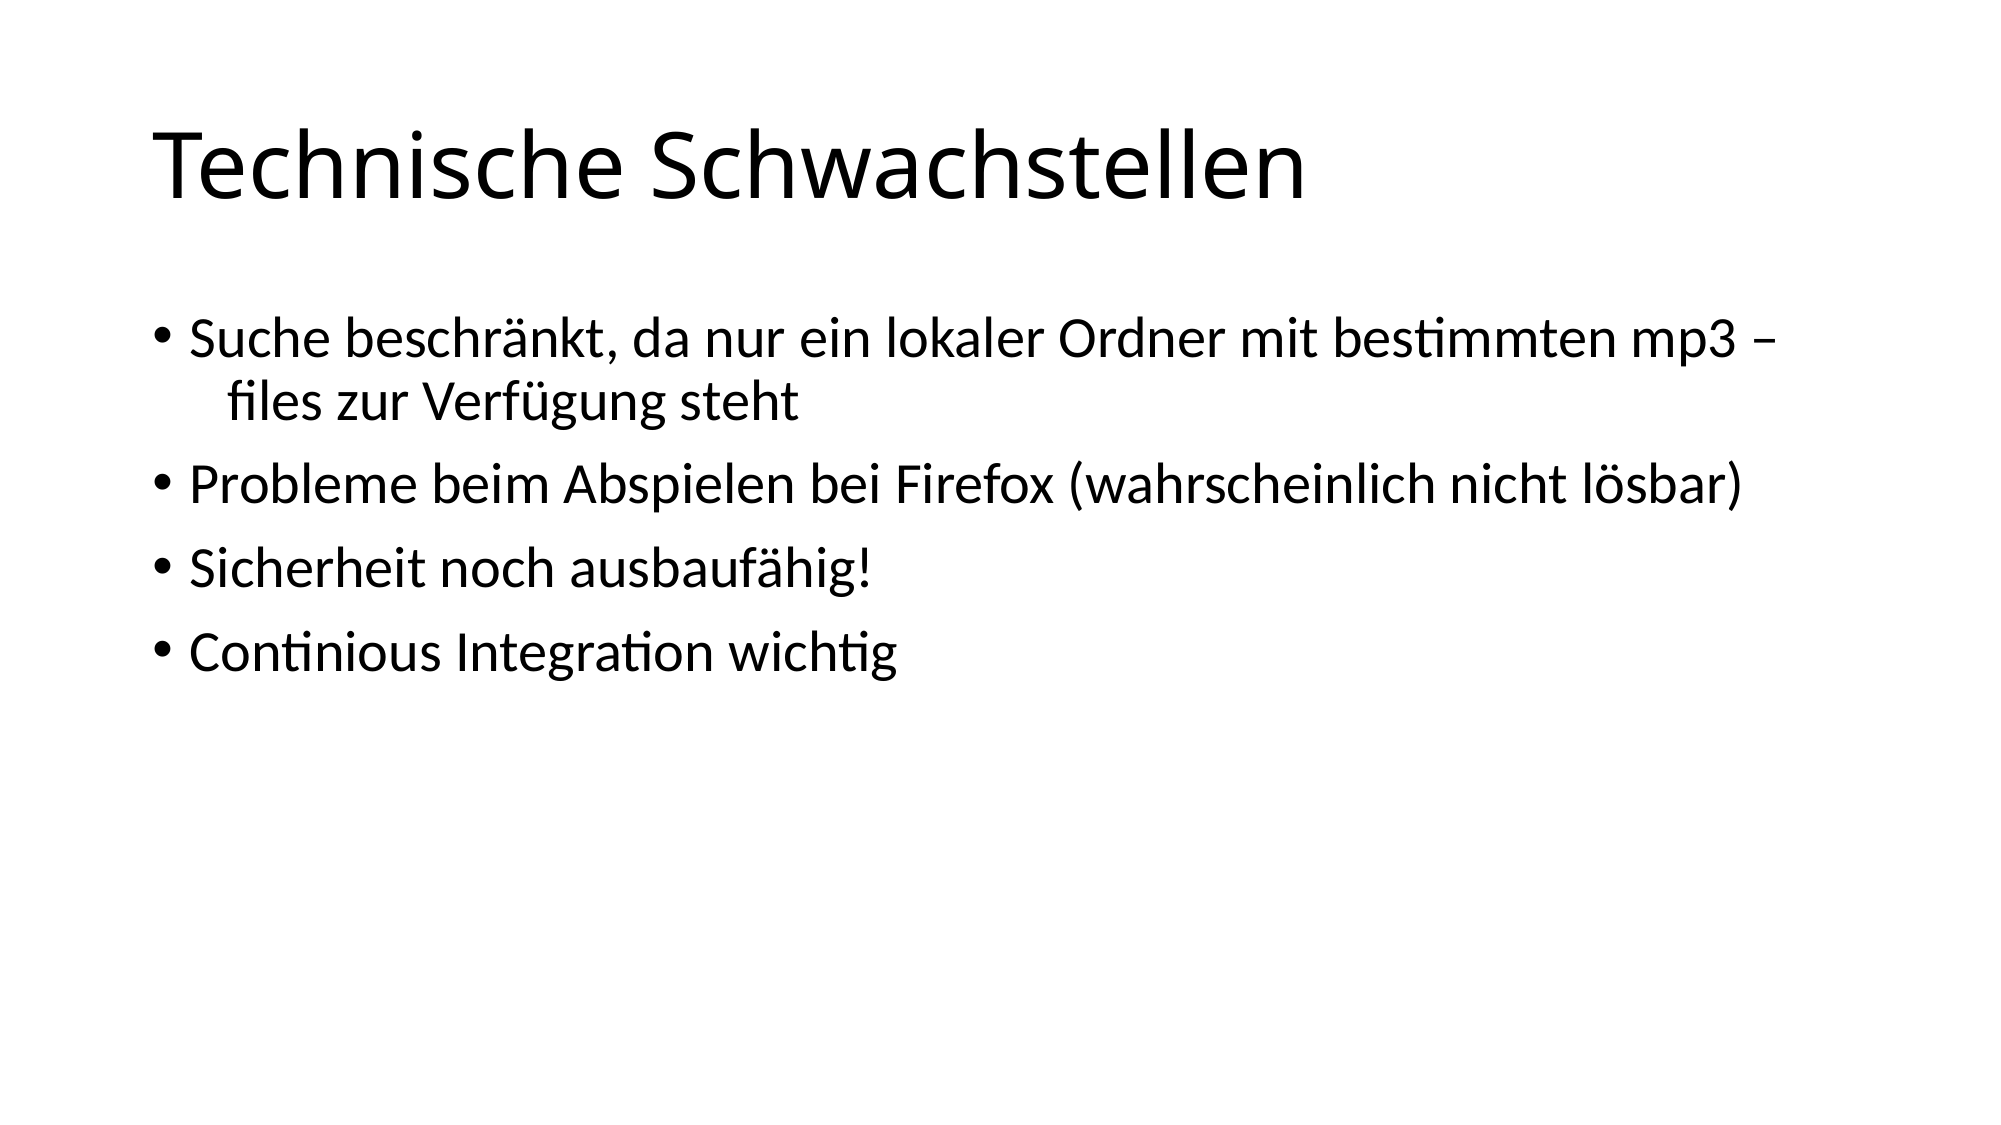

# Technische Schwachstellen
Suche beschränkt, da nur ein lokaler Ordner mit bestimmten mp3 – files zur Verfügung steht
Probleme beim Abspielen bei Firefox (wahrscheinlich nicht lösbar)
Sicherheit noch ausbaufähig!
Continious Integration wichtig